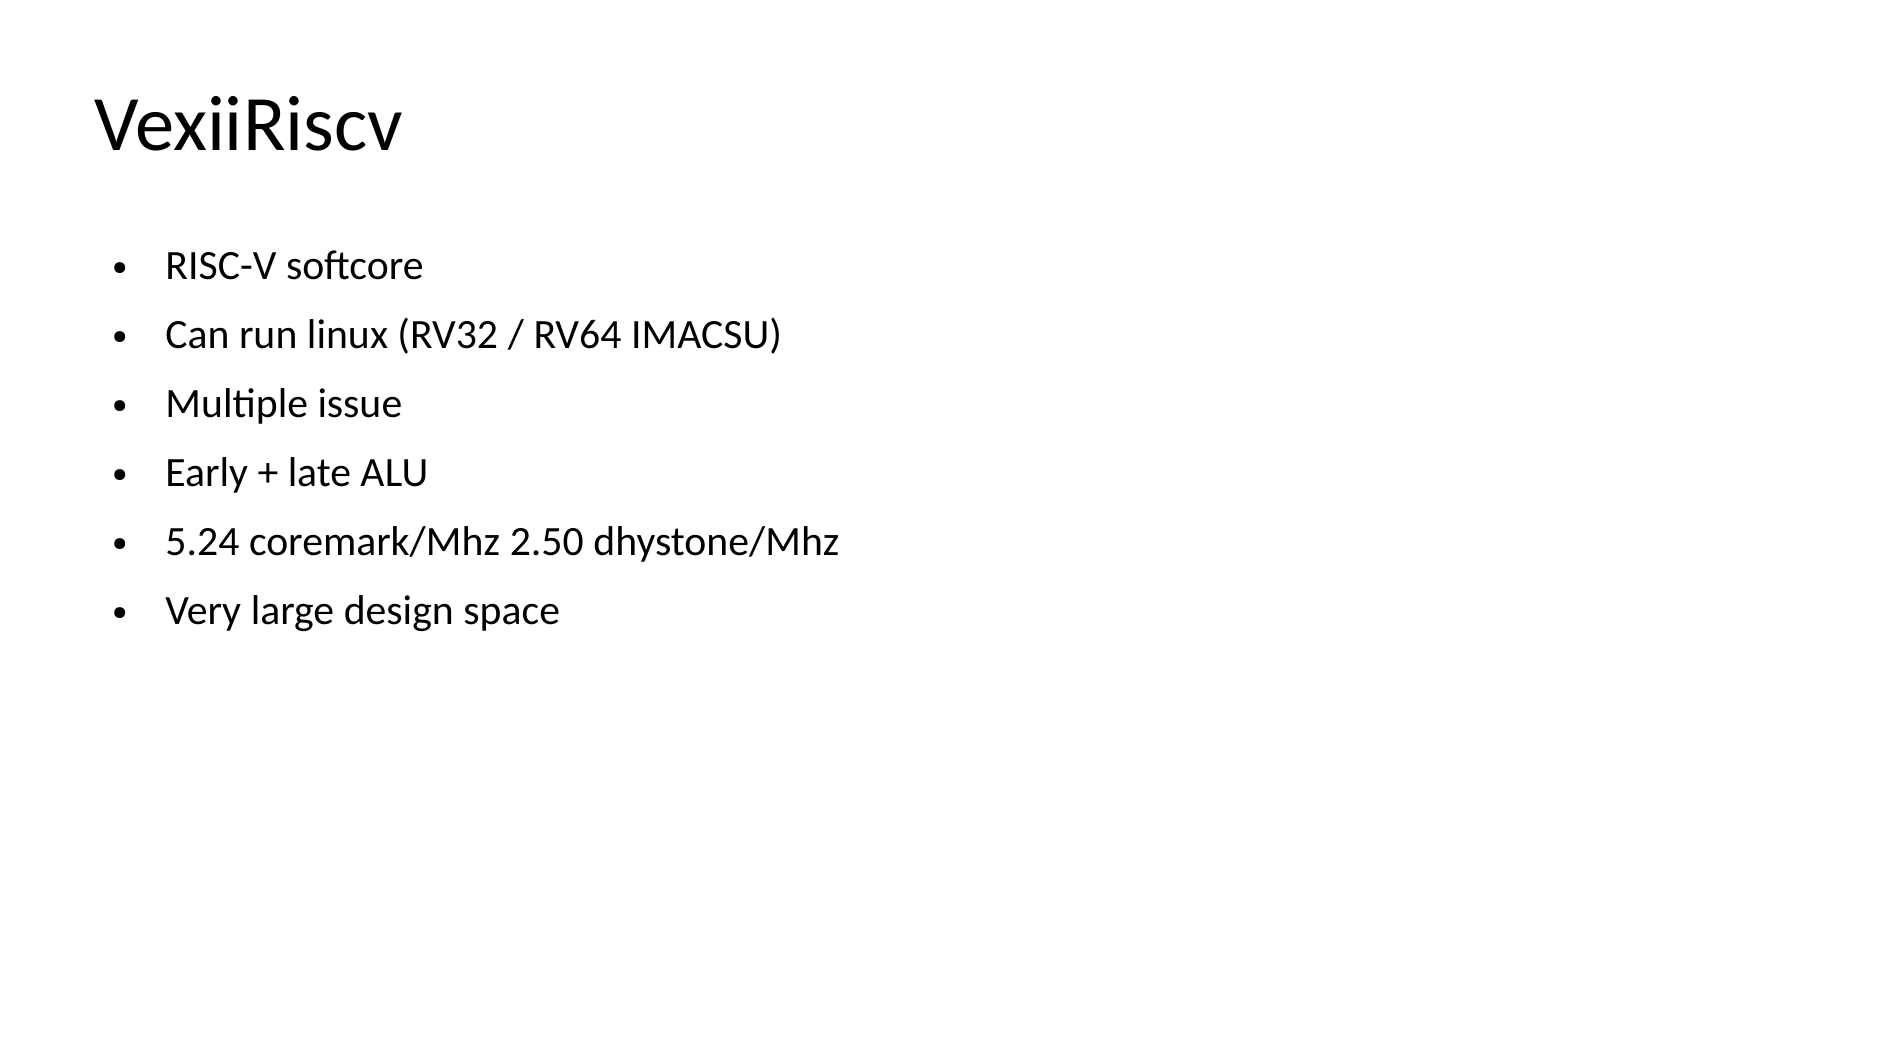

# VexiiRiscv
RISC-V softcore
Can run linux (RV32 / RV64 IMACSU)
Multiple issue
Early + late ALU
5.24 coremark/Mhz 2.50 dhystone/Mhz
Very large design space